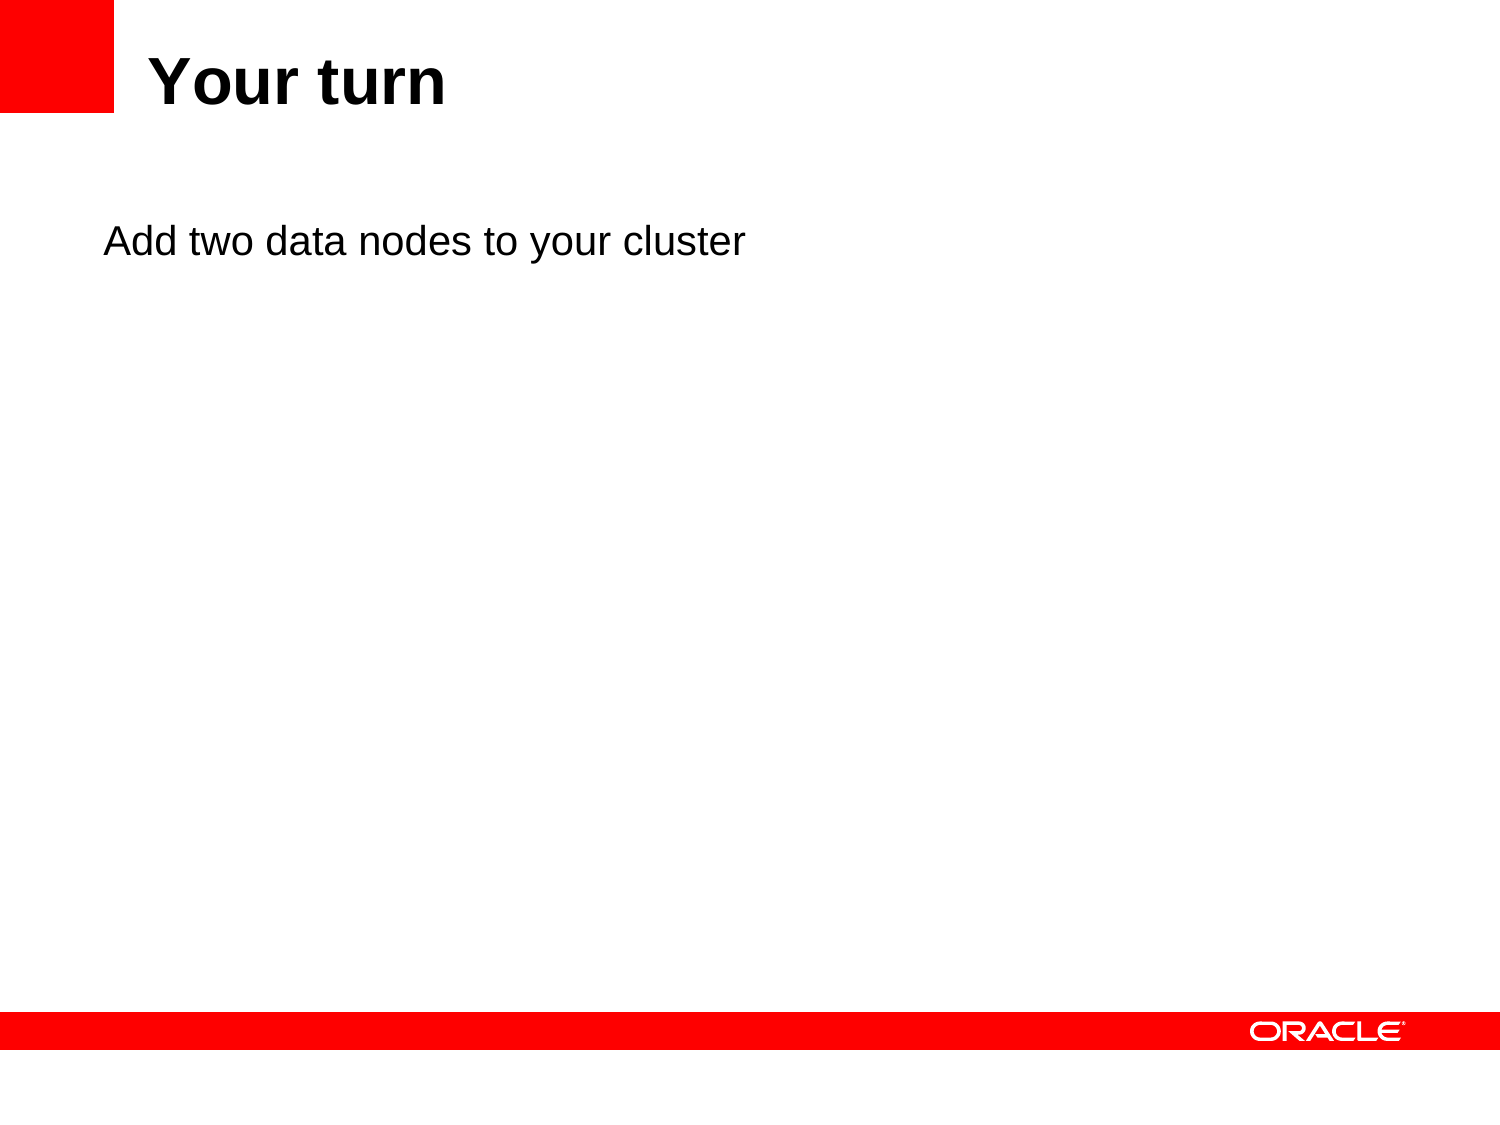

# Your turn
Add two data nodes to your cluster